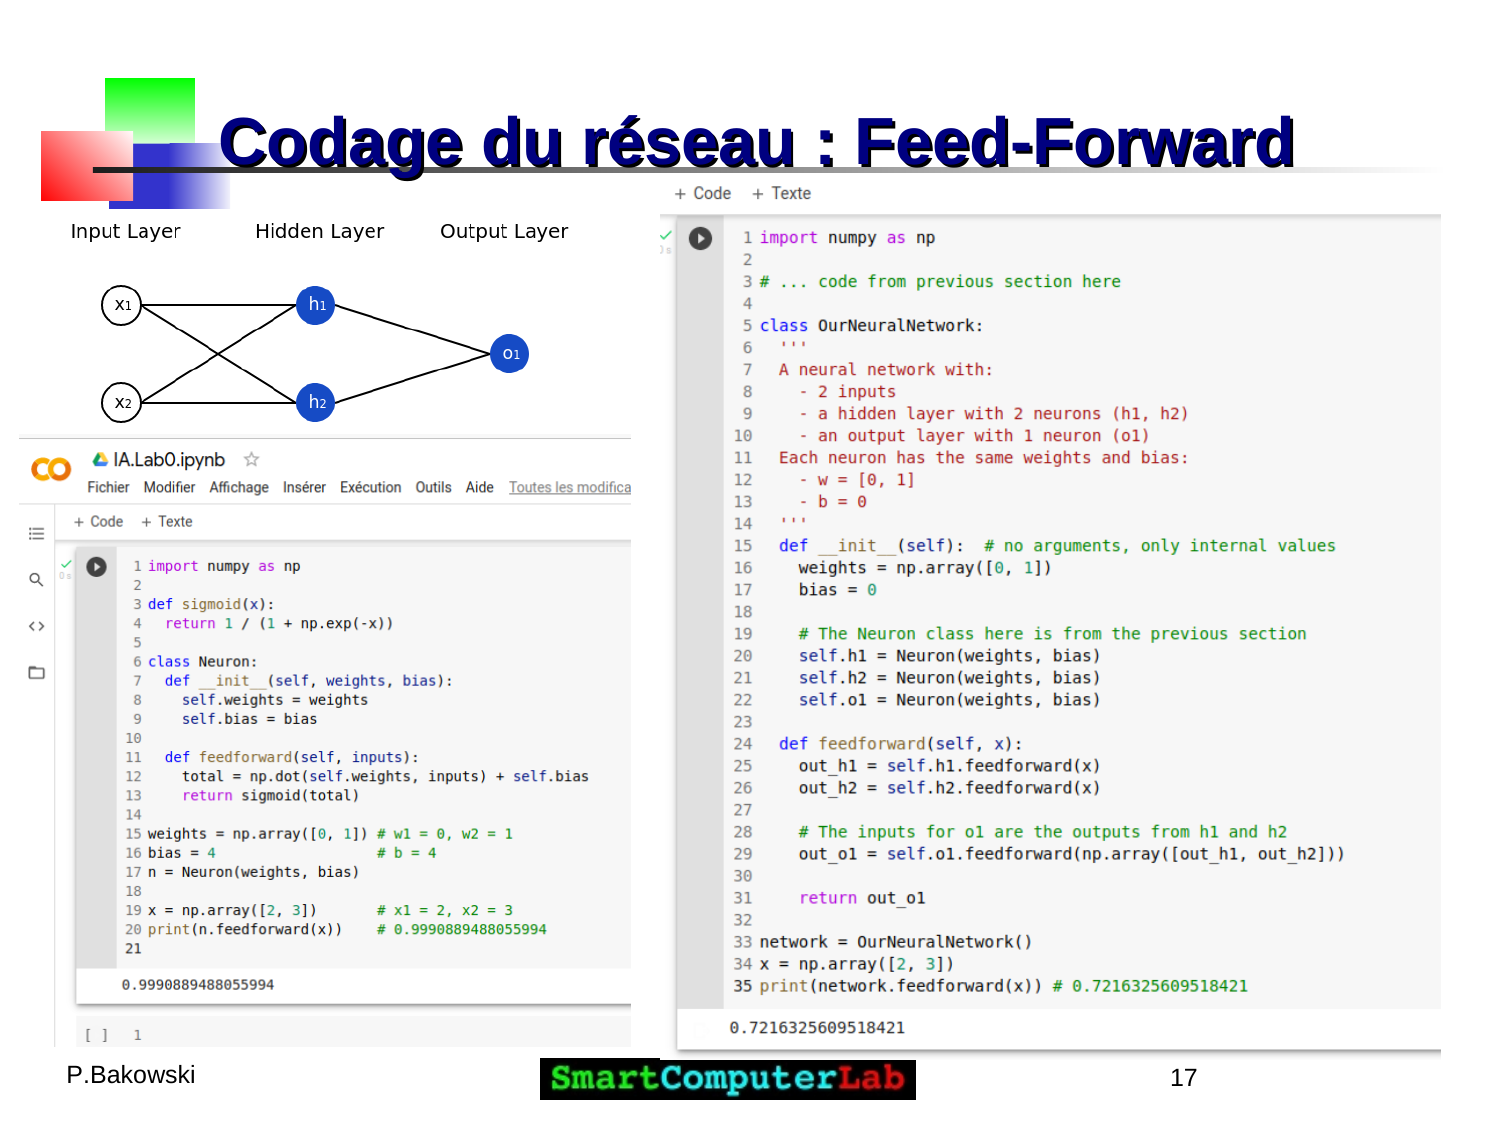

# Codage du réseau : Feed-Forward
17